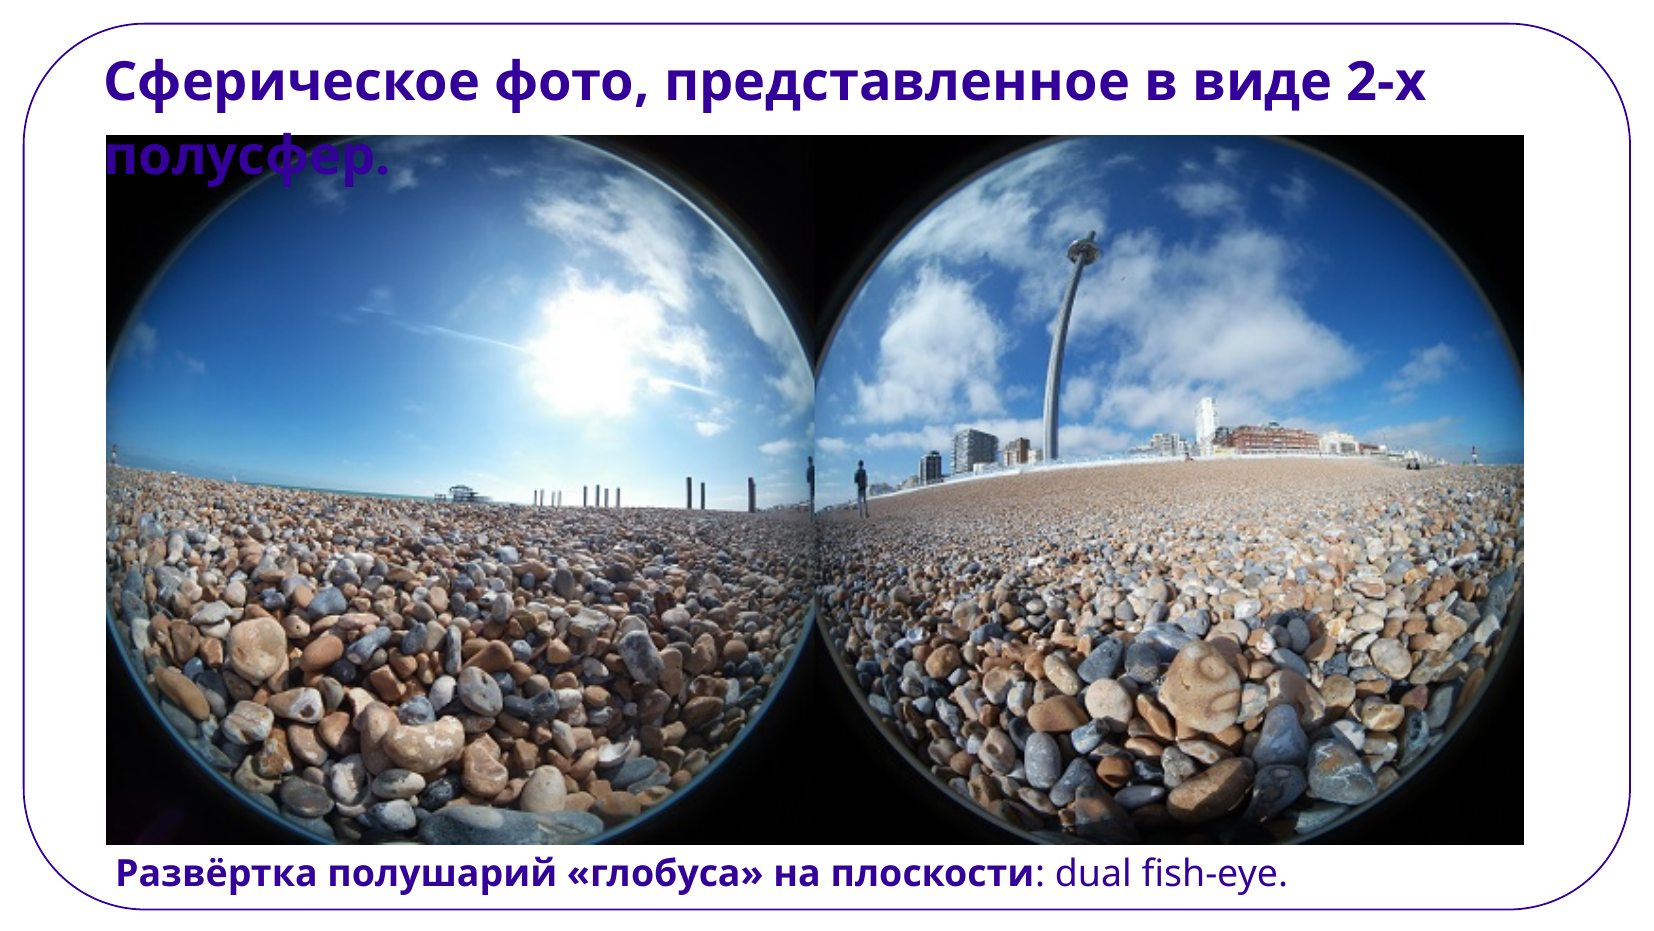

Сферическое фото, представленное в виде 2-х полусфер.
Развёртка полушарий «глобуса» на плоскости: dual fish-eye.